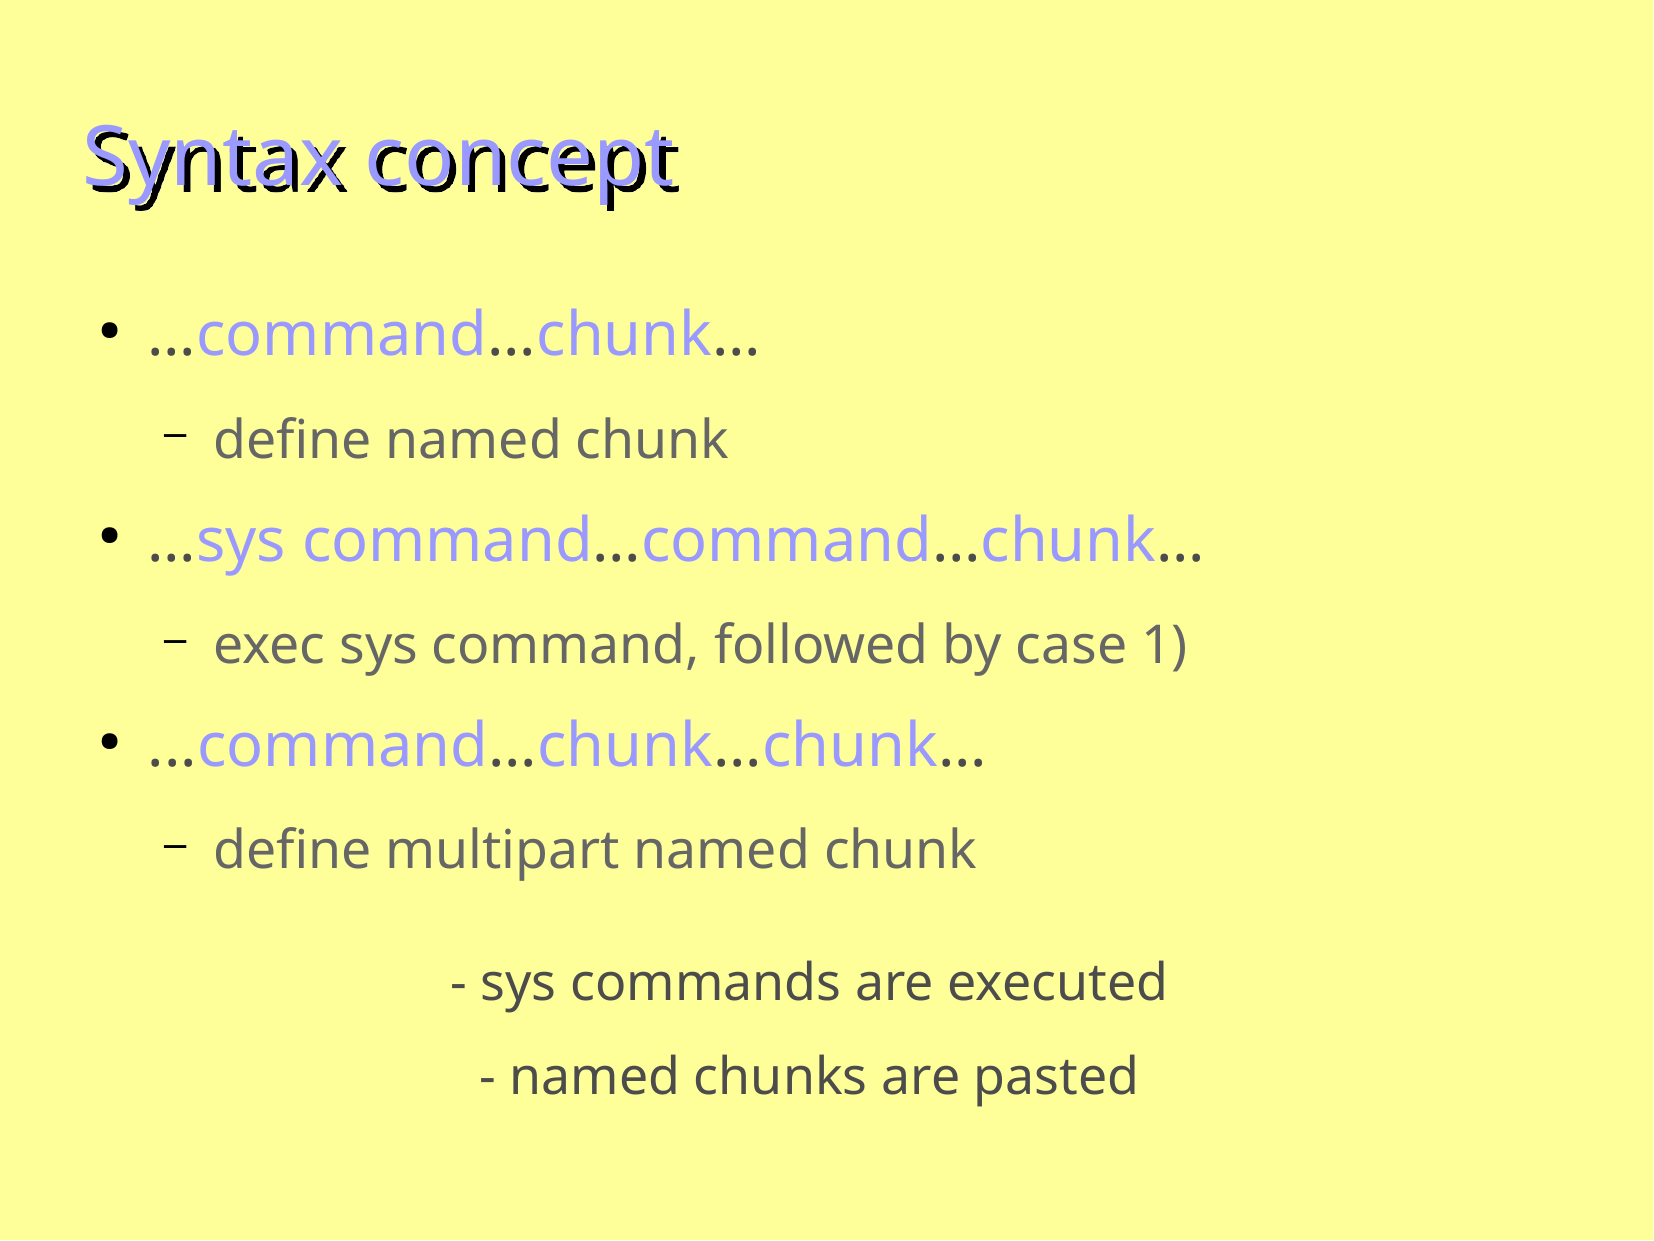

# Syntax concept
…command...chunk…
define named chunk
…sys command…command…chunk...
exec sys command, followed by case 1)
...command...chunk...chunk...
define multipart named chunk
- sys commands are executed
- named chunks are pasted